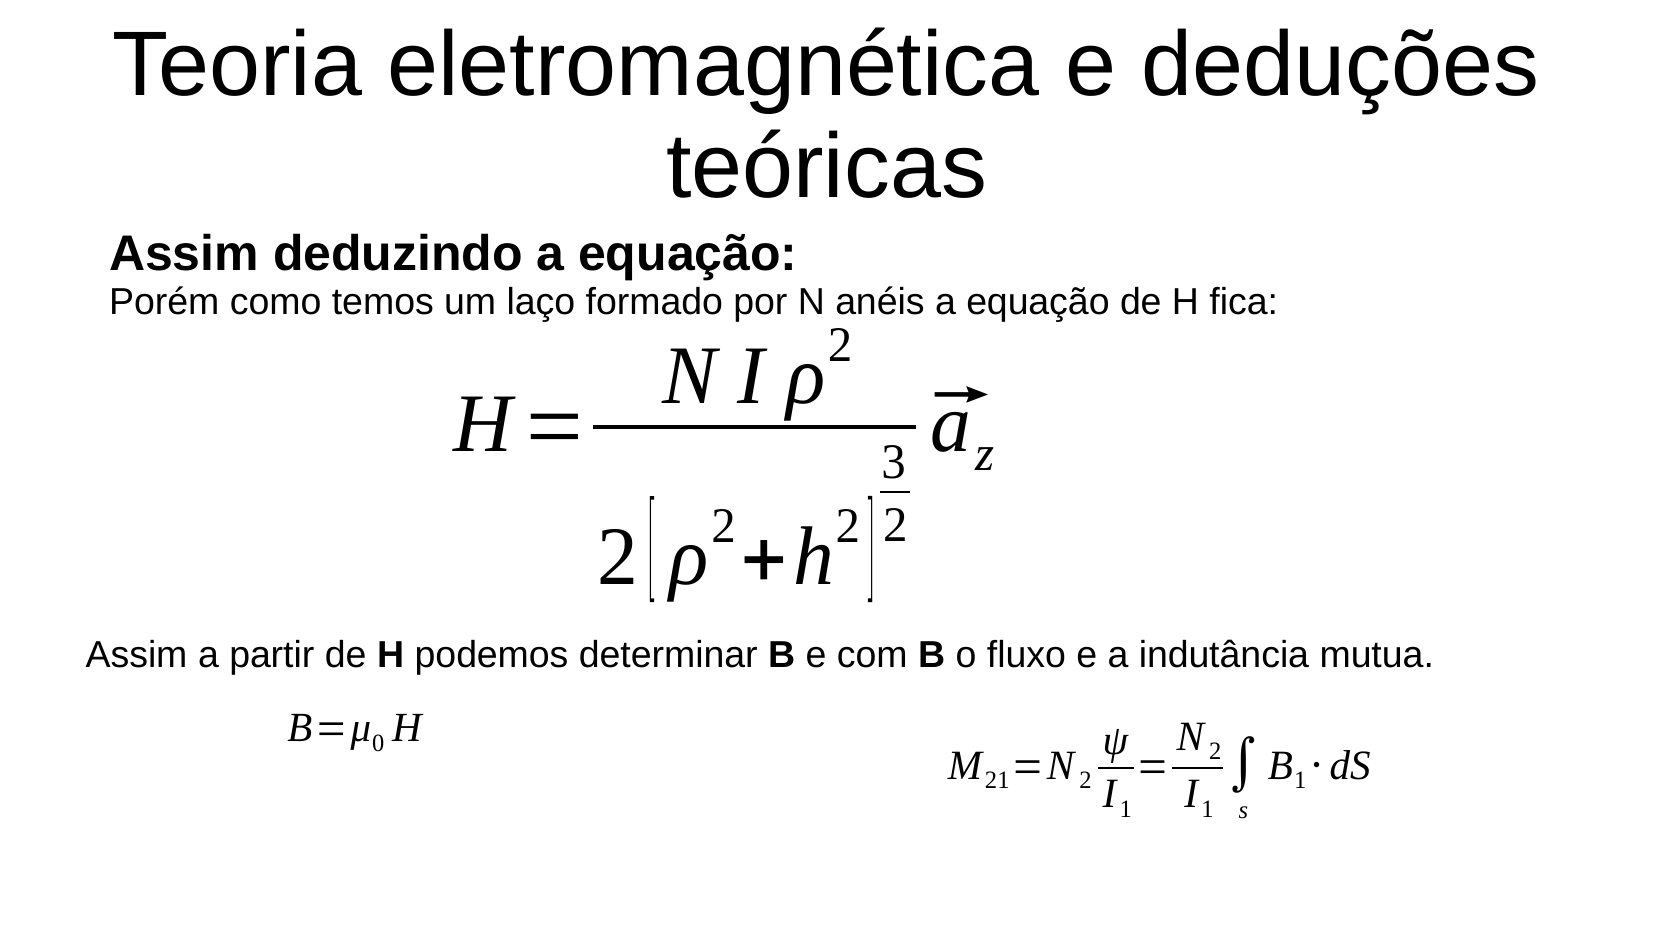

# Teoria eletromagnética e deduções teóricas
Assim deduzindo a equação:
Porém como temos um laço formado por N anéis a equação de H fica:
Assim a partir de H podemos determinar B e com B o fluxo e a indutância mutua.